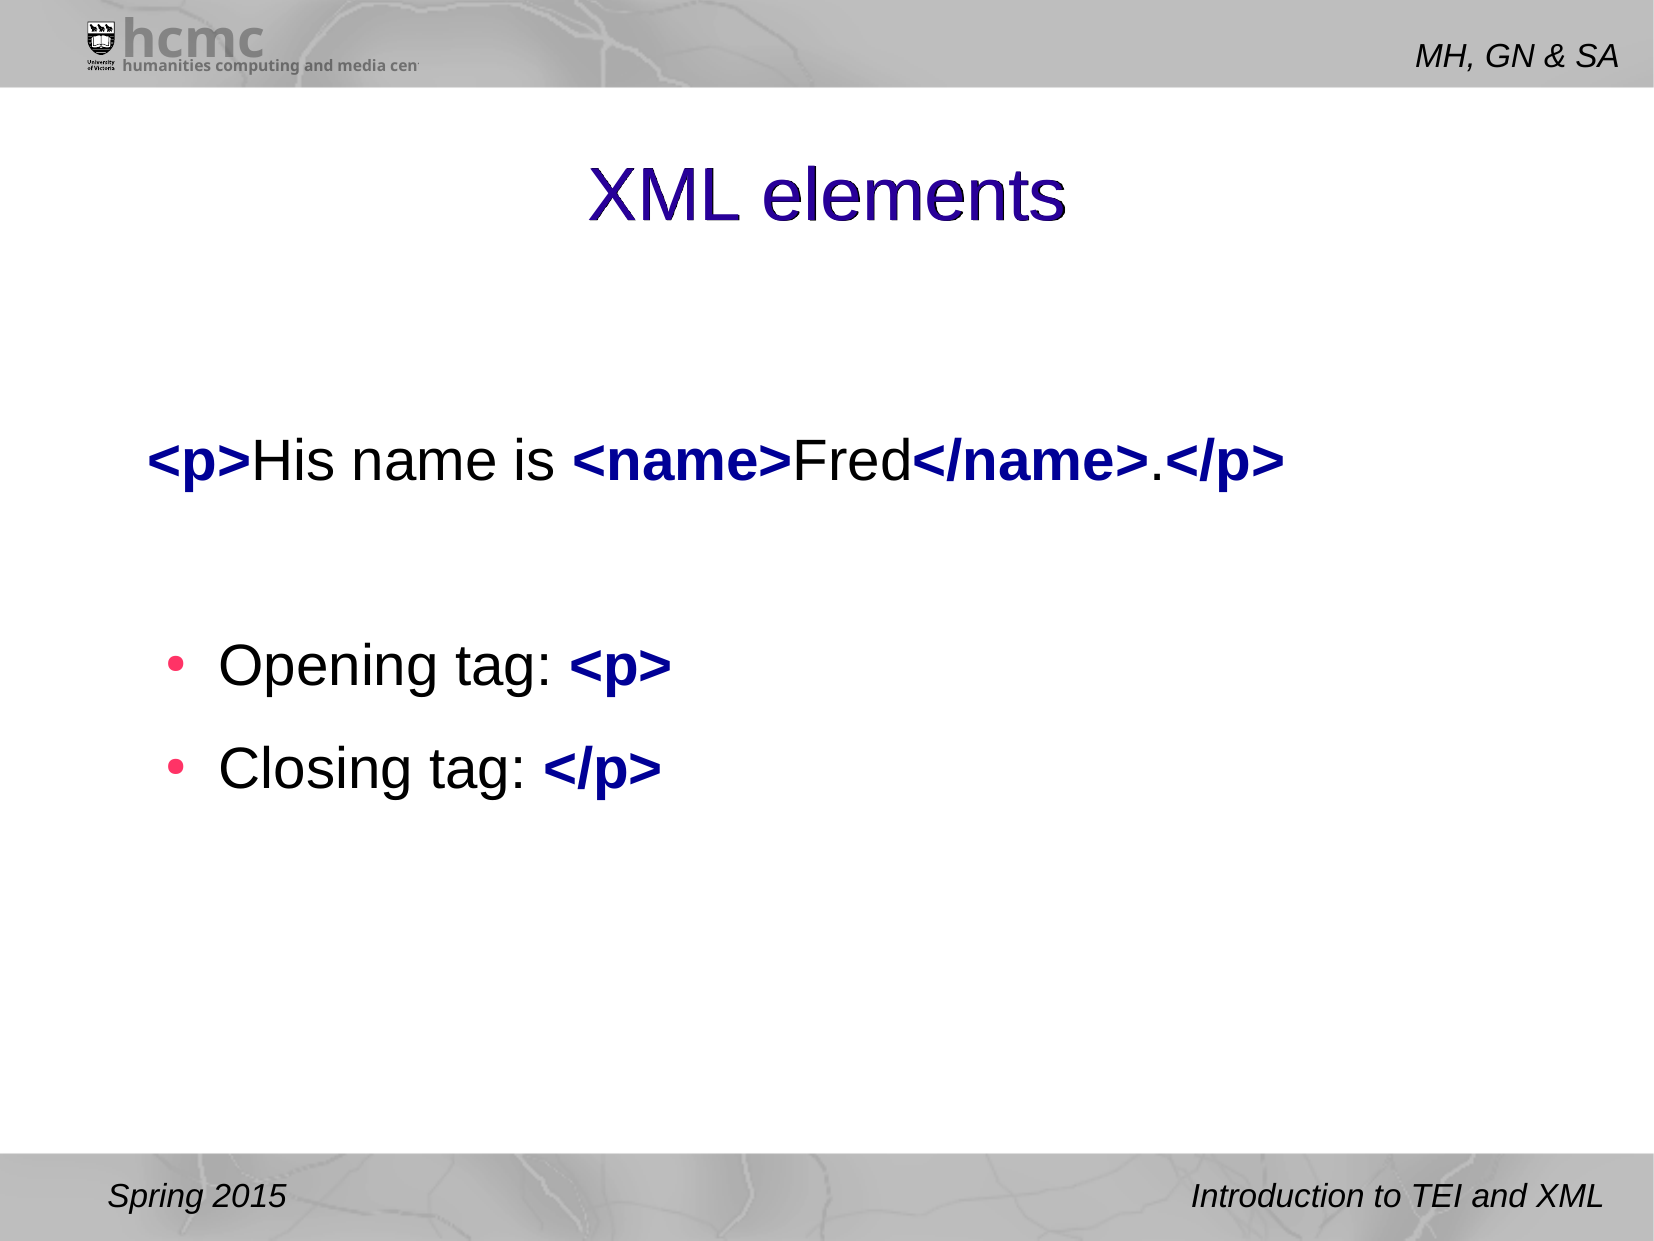

# XML elements
<p>His name is <name>Fred</name>.</p>
Opening tag: <p>
Closing tag: </p>